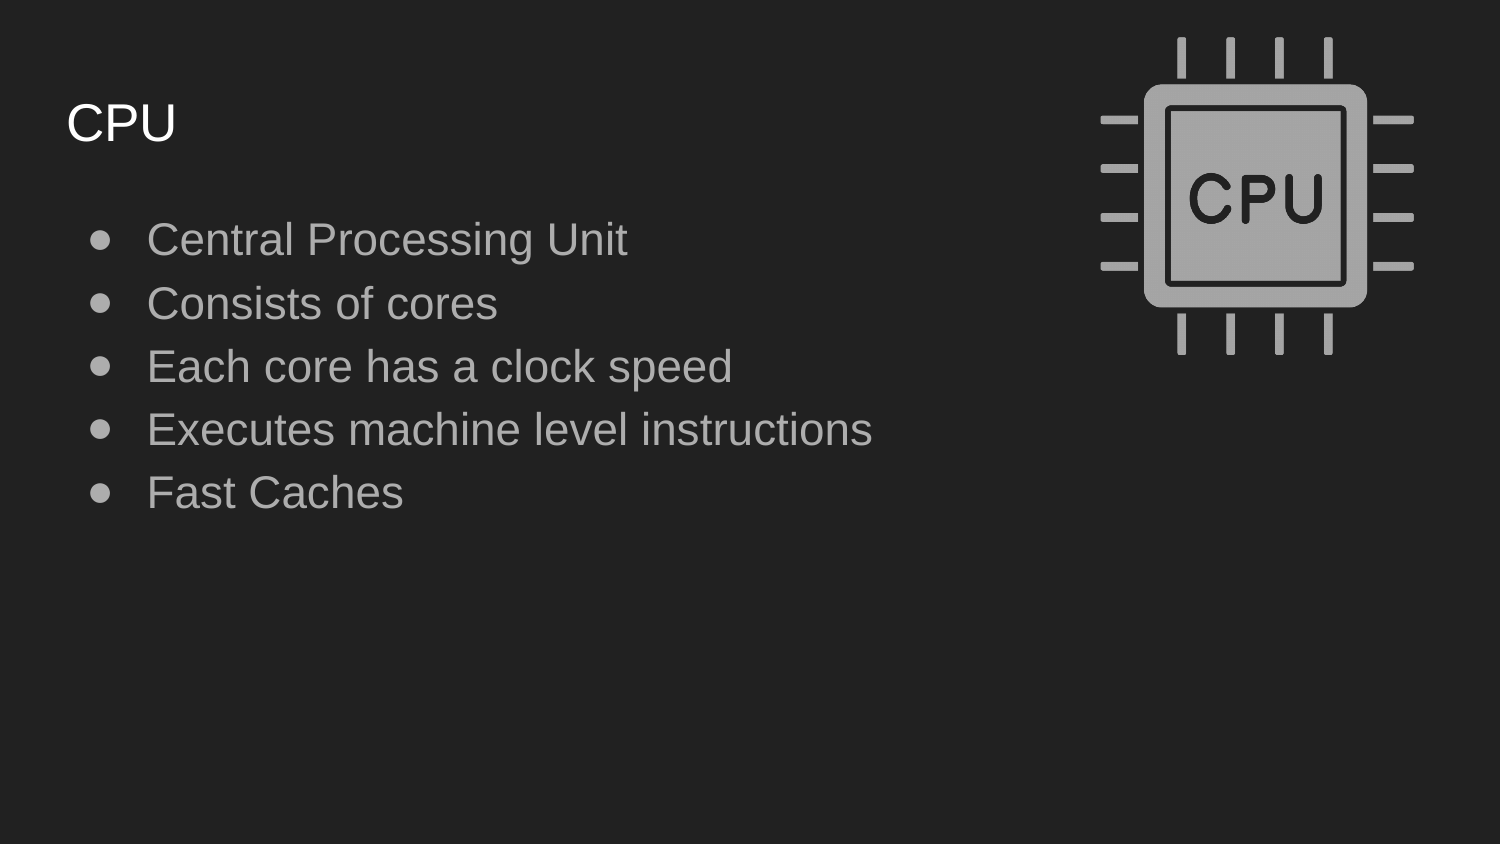

# CPU
Central Processing Unit
Consists of cores
Each core has a clock speed
Executes machine level instructions
Fast Caches